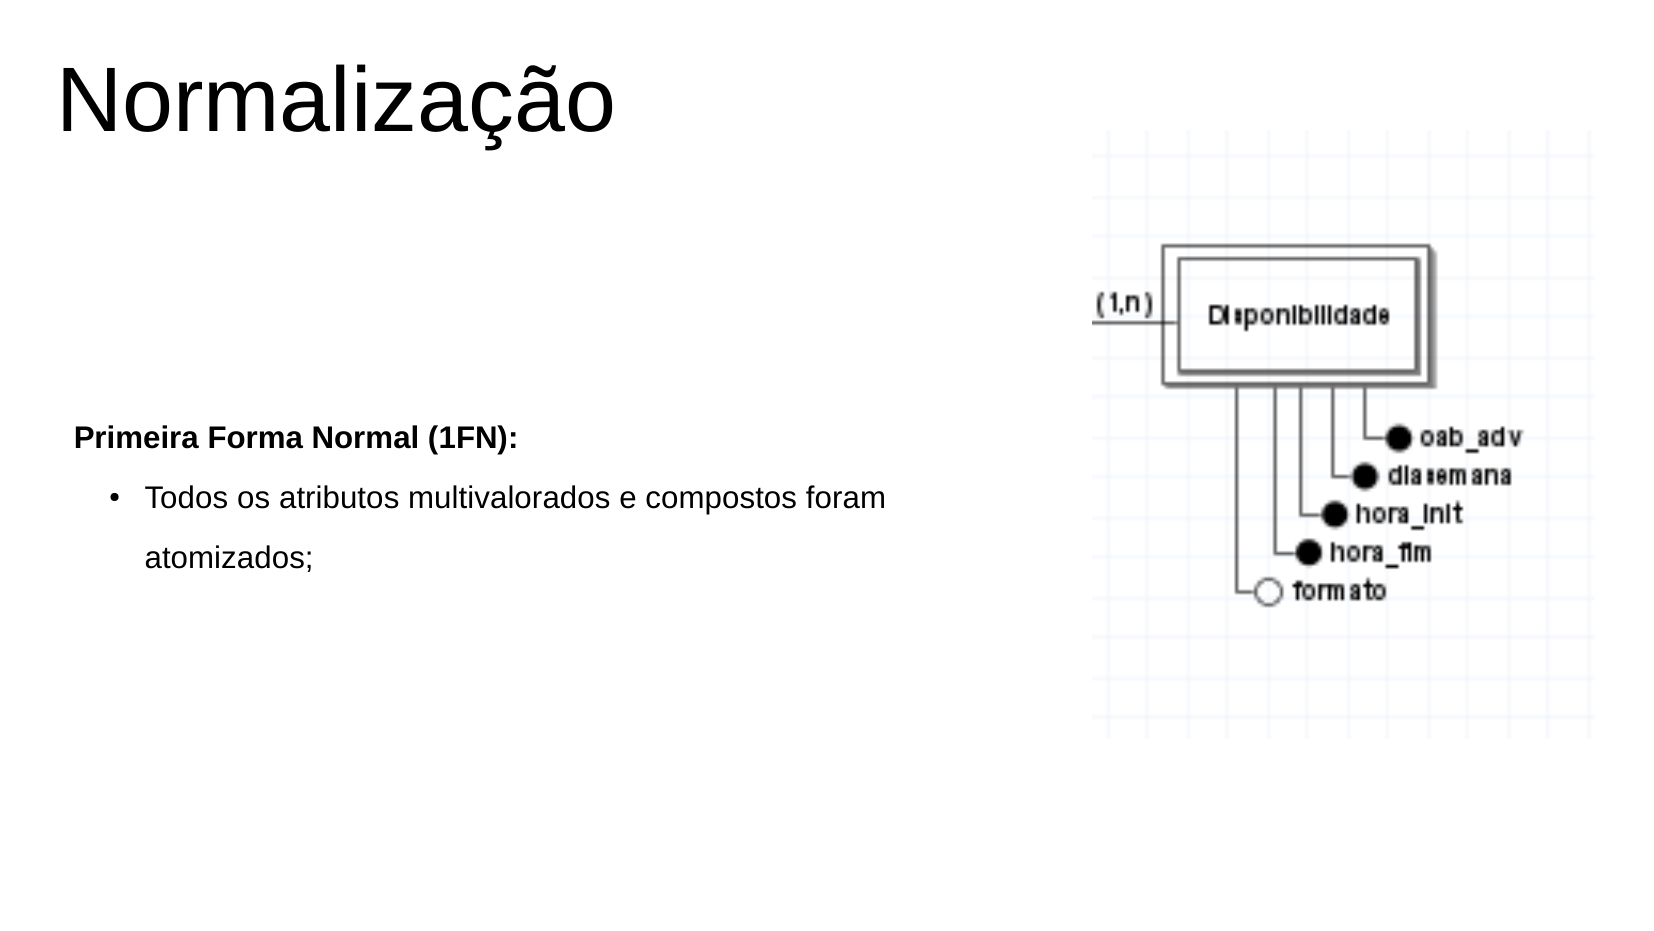

# Normalização
Primeira Forma Normal (1FN):
Todos os atributos multivalorados e compostos foram
atomizados;